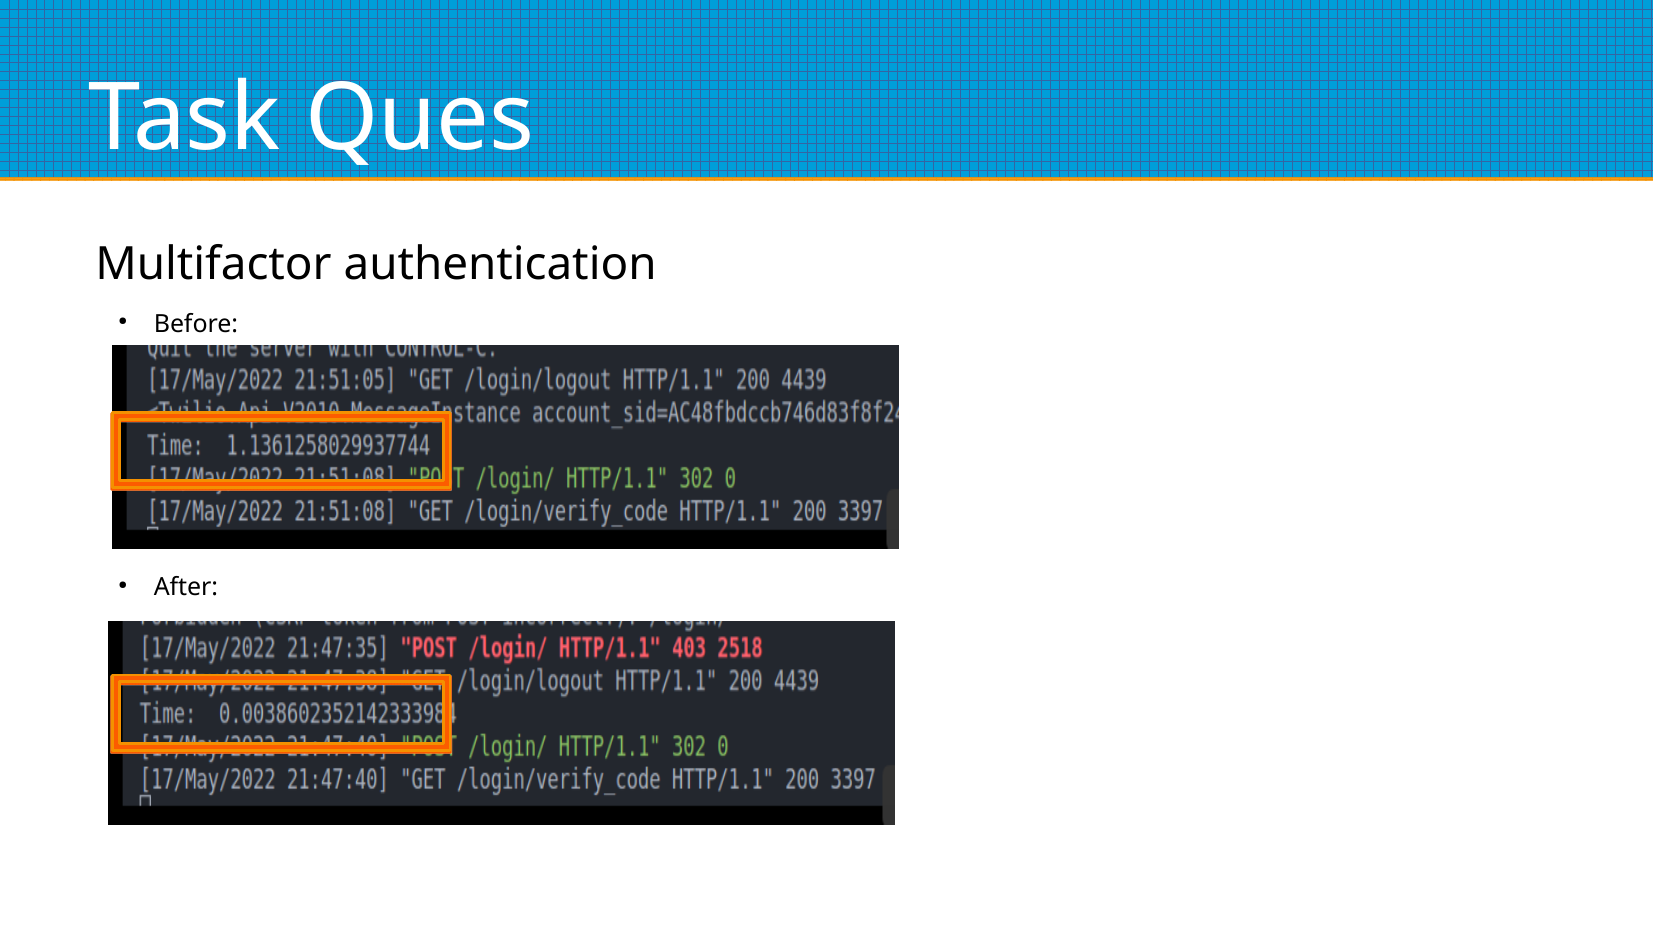

# Task Ques
Multifactor authentication
Before:
After: